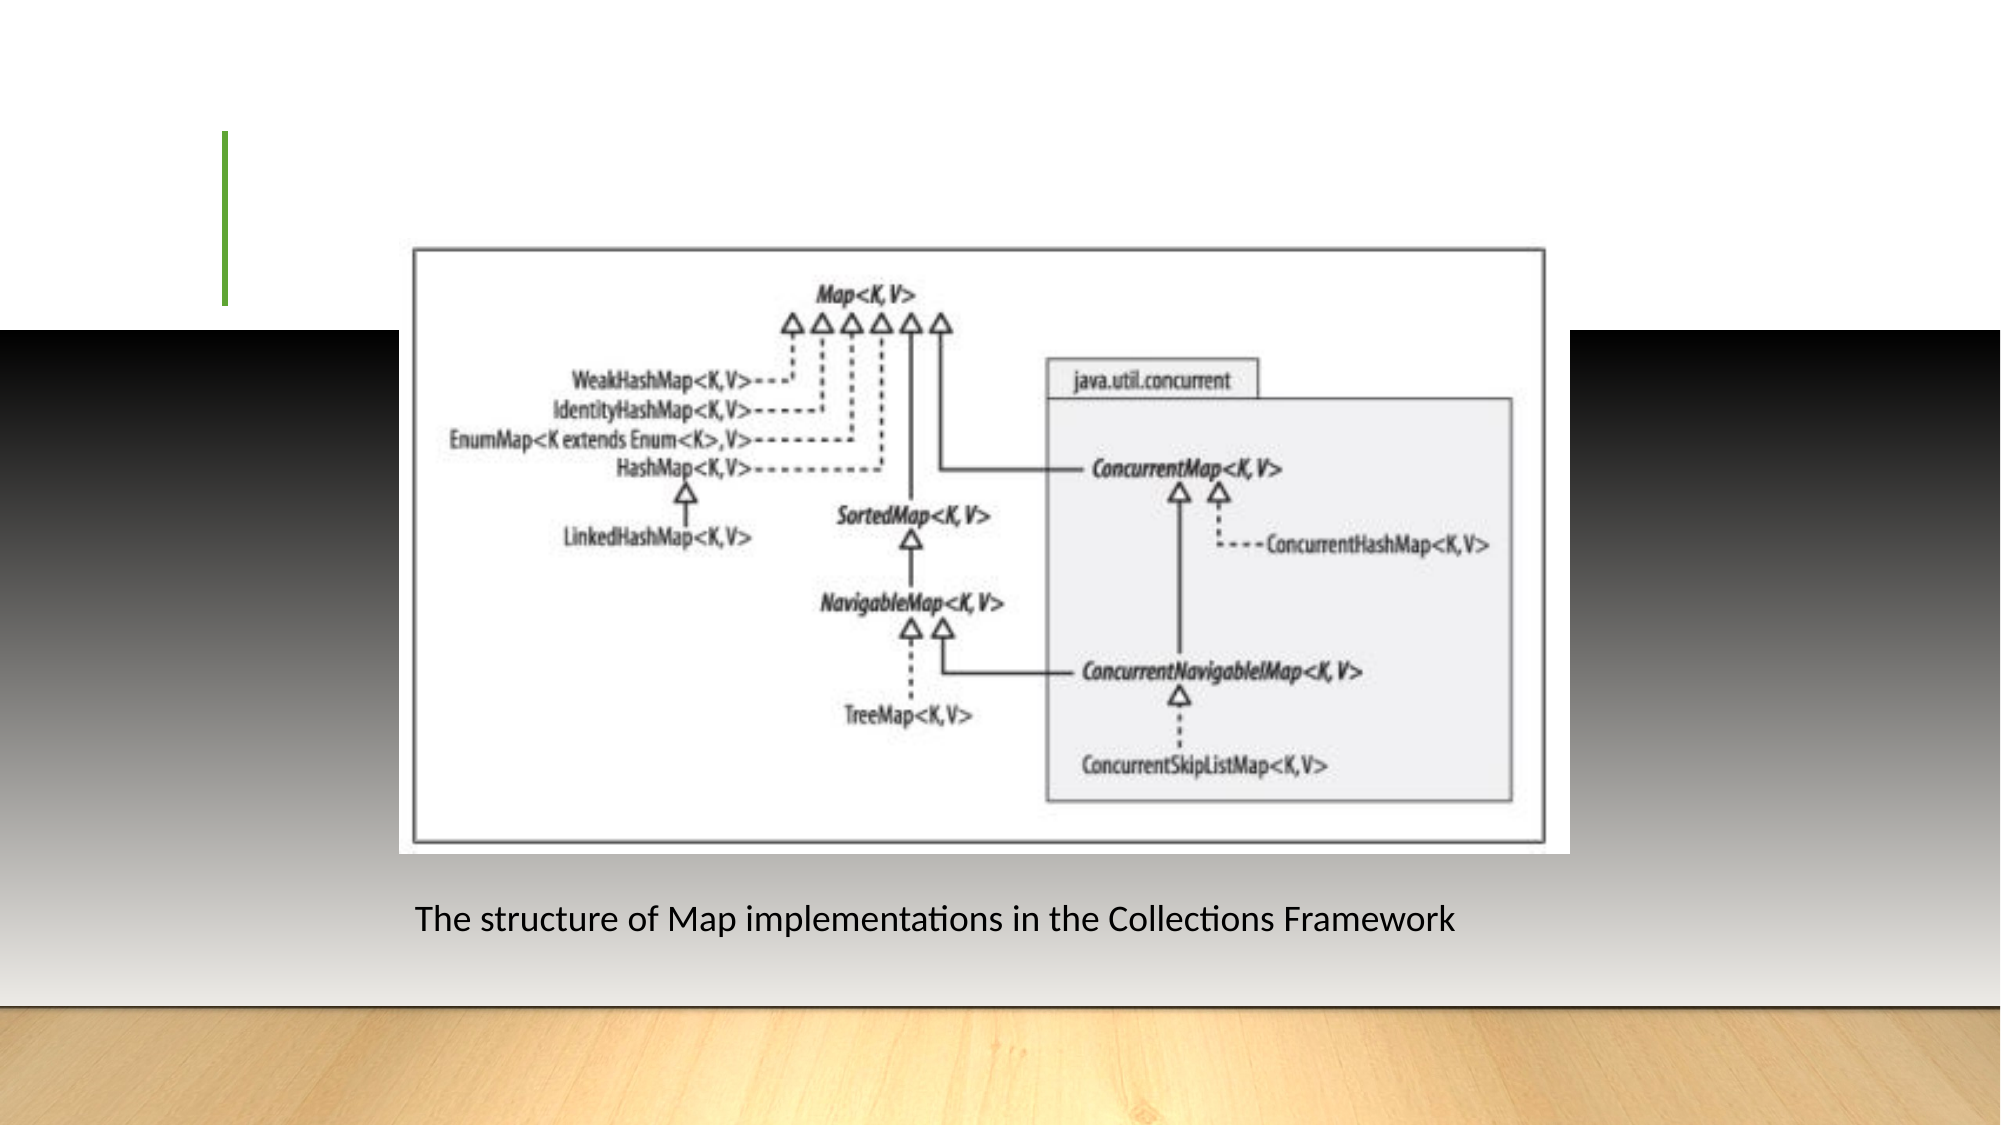

The structure of Map implementations in the Collections Framework